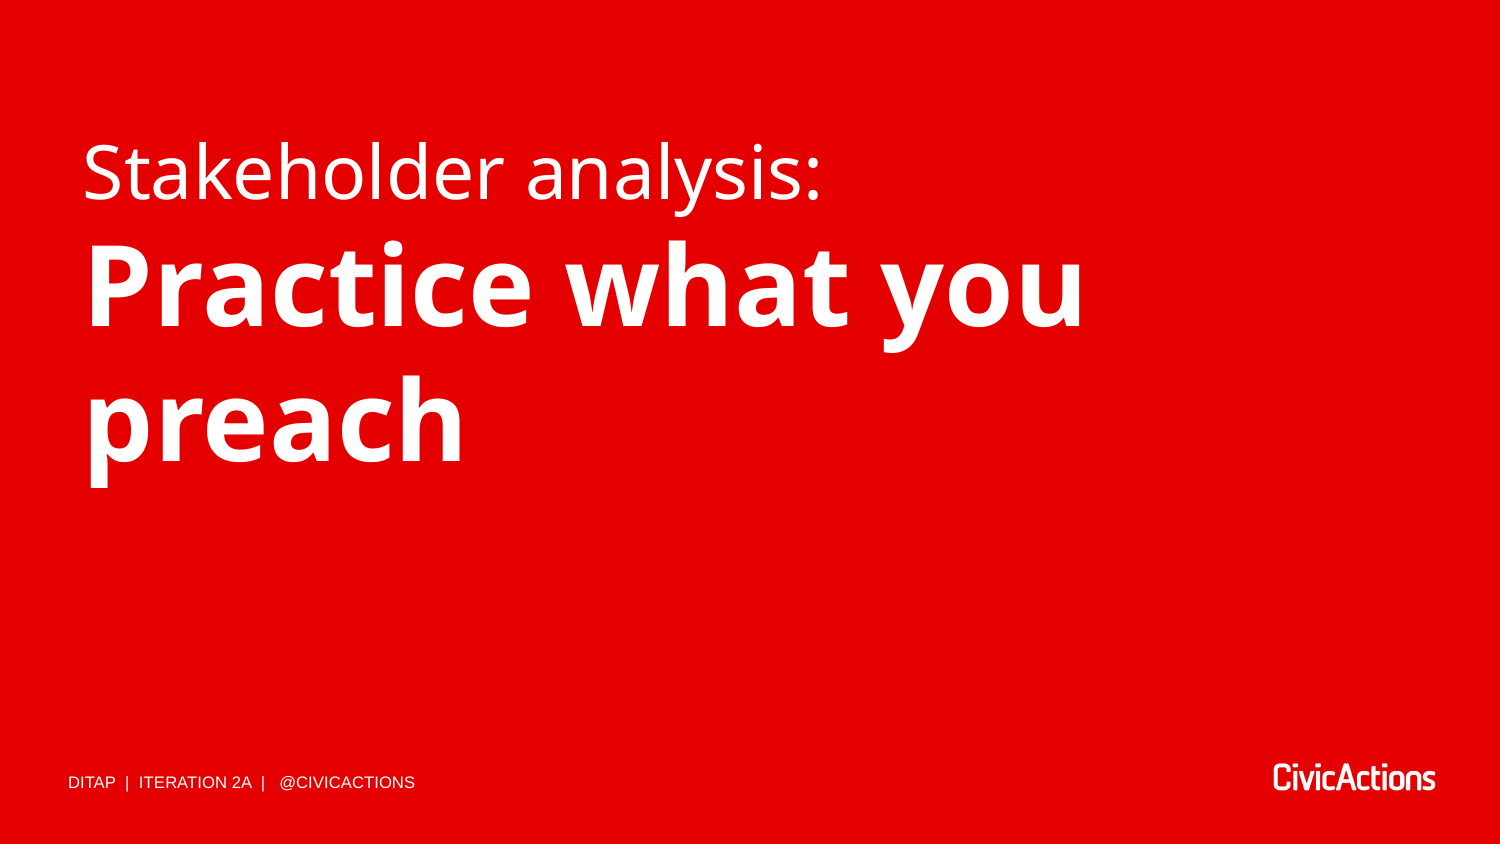

# Stakeholder analysis: Practice what you preach